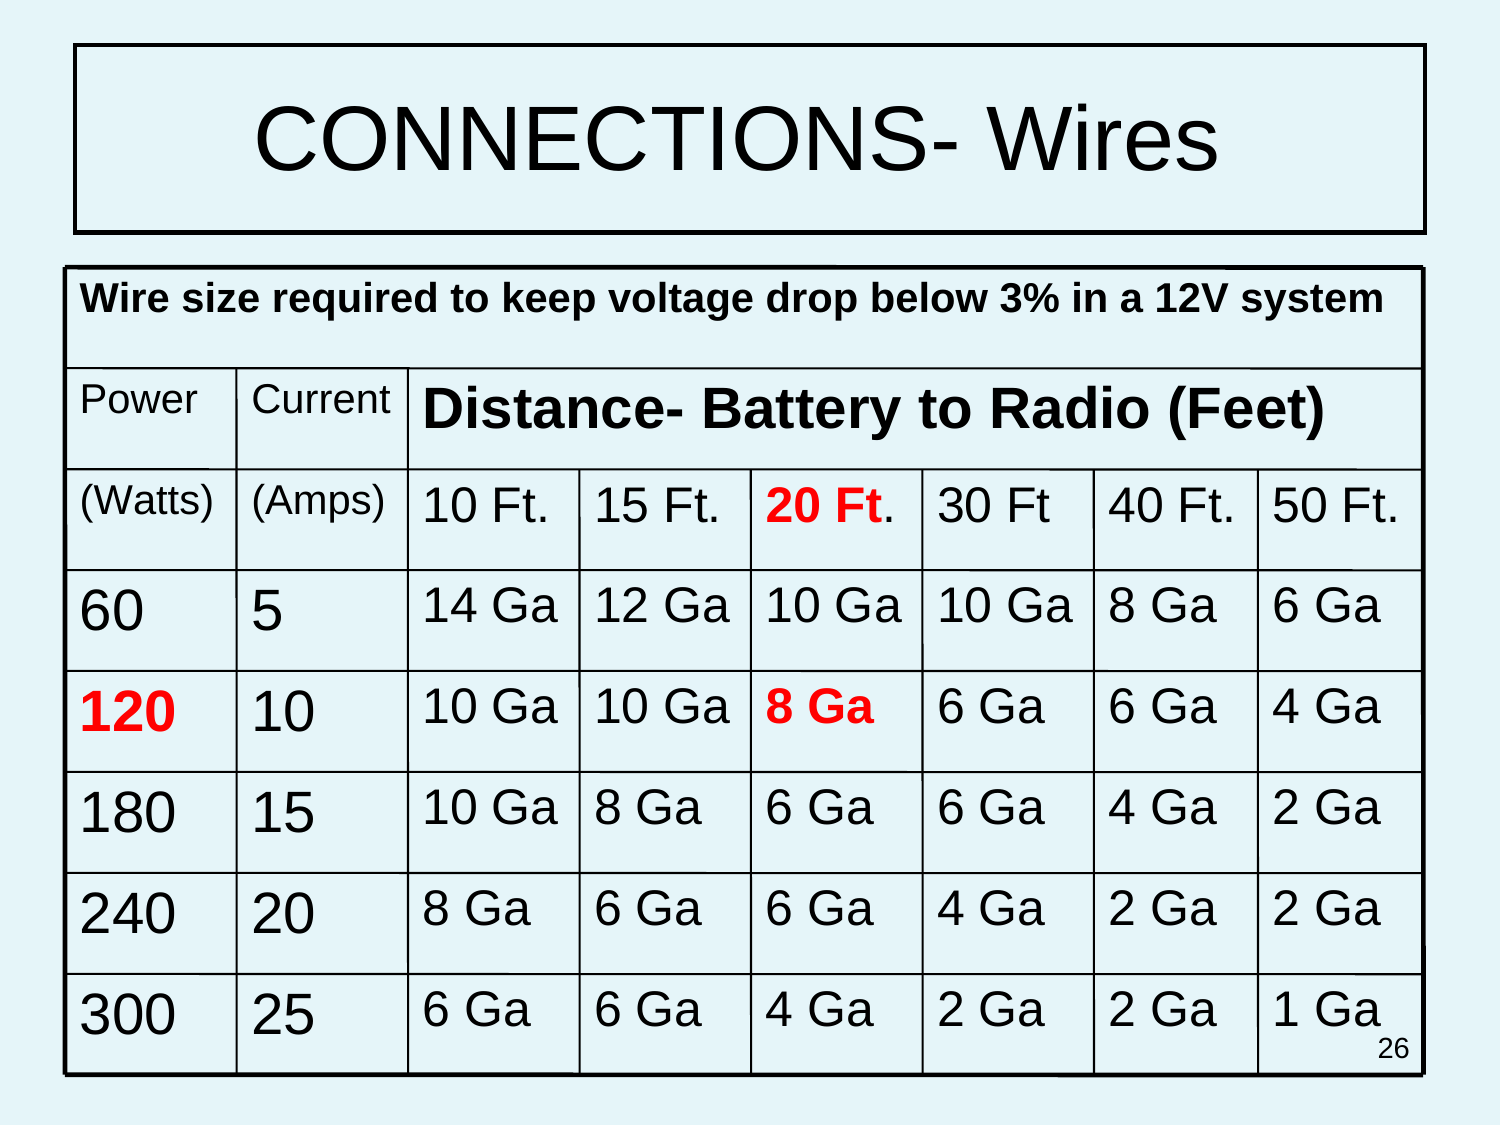

# CONNECTIONS- Wires
Wire size required to keep voltage drop below 3% in a 12V system
Power
Current
Distance- Battery to Radio (Feet)
(Watts)
(Amps)
10 Ft.
15 Ft.
20 Ft.
30 Ft
40 Ft.
50 Ft.
60
5
14 Ga
12 Ga
10 Ga
10 Ga
8 Ga
6 Ga
120
10
10 Ga
10 Ga
8 Ga
6 Ga
6 Ga
4 Ga
180
15
10 Ga
8 Ga
6 Ga
6 Ga
4 Ga
2 Ga
240
20
8 Ga
6 Ga
6 Ga
4 Ga
2 Ga
2 Ga
300
25
6 Ga
6 Ga
4 Ga
2 Ga
2 Ga
1 Ga
26